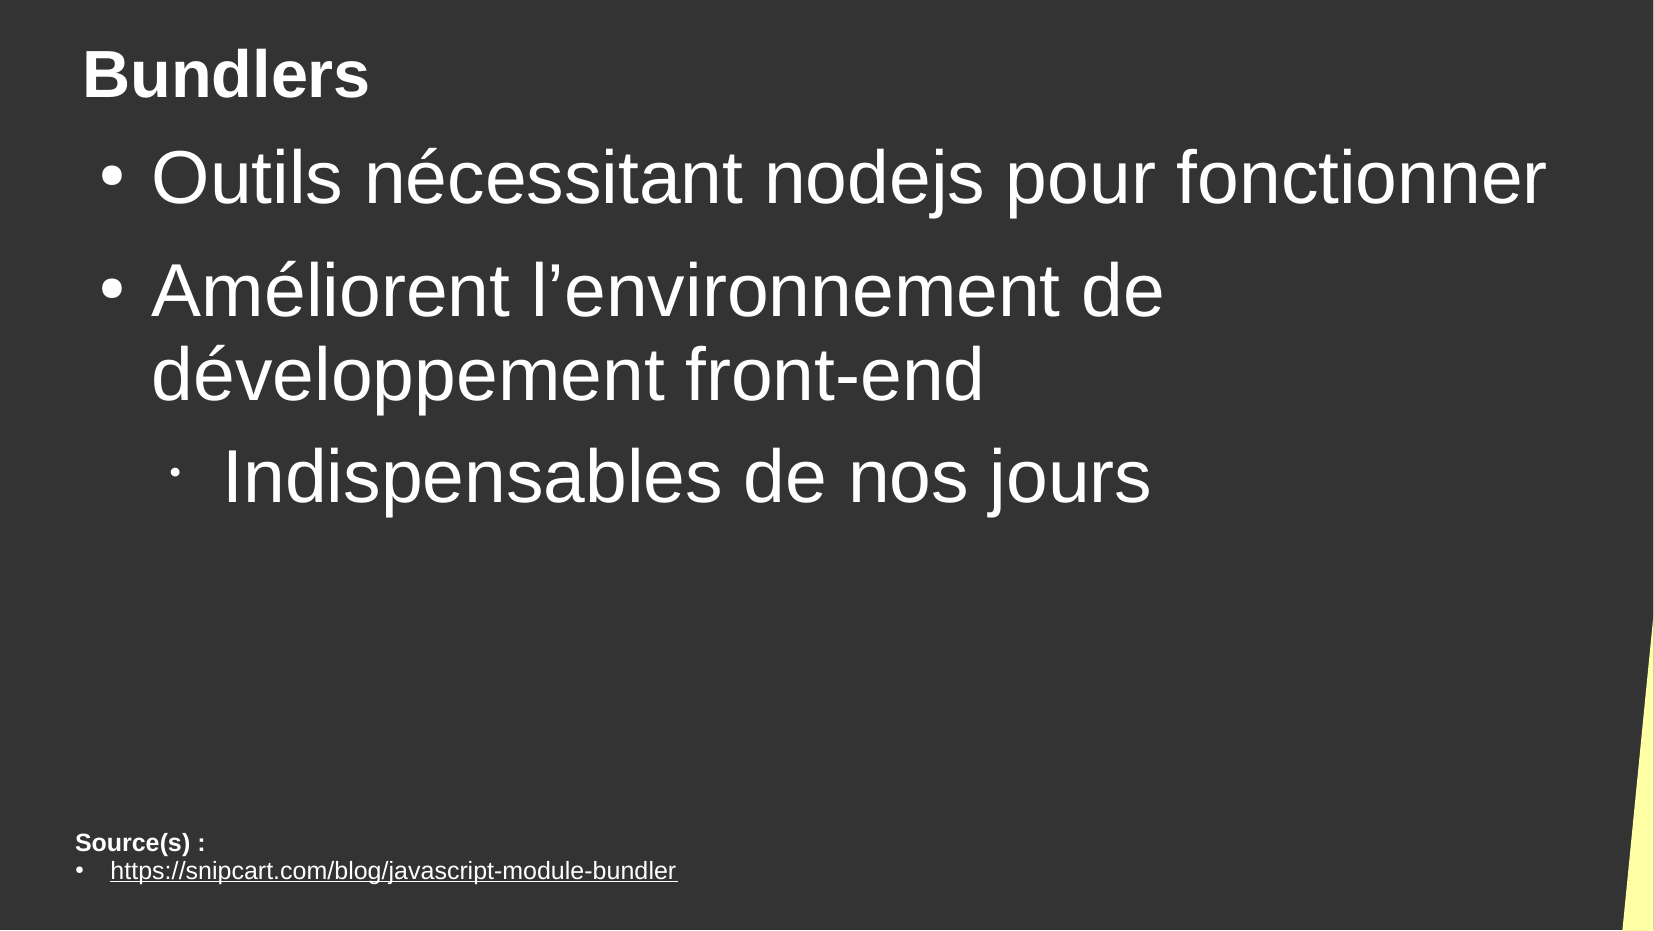

# Bundlers
Outils nécessitant nodejs pour fonctionner
Améliorent l’environnement de développement front-end
Indispensables de nos jours
Source(s) :
https://snipcart.com/blog/javascript-module-bundler